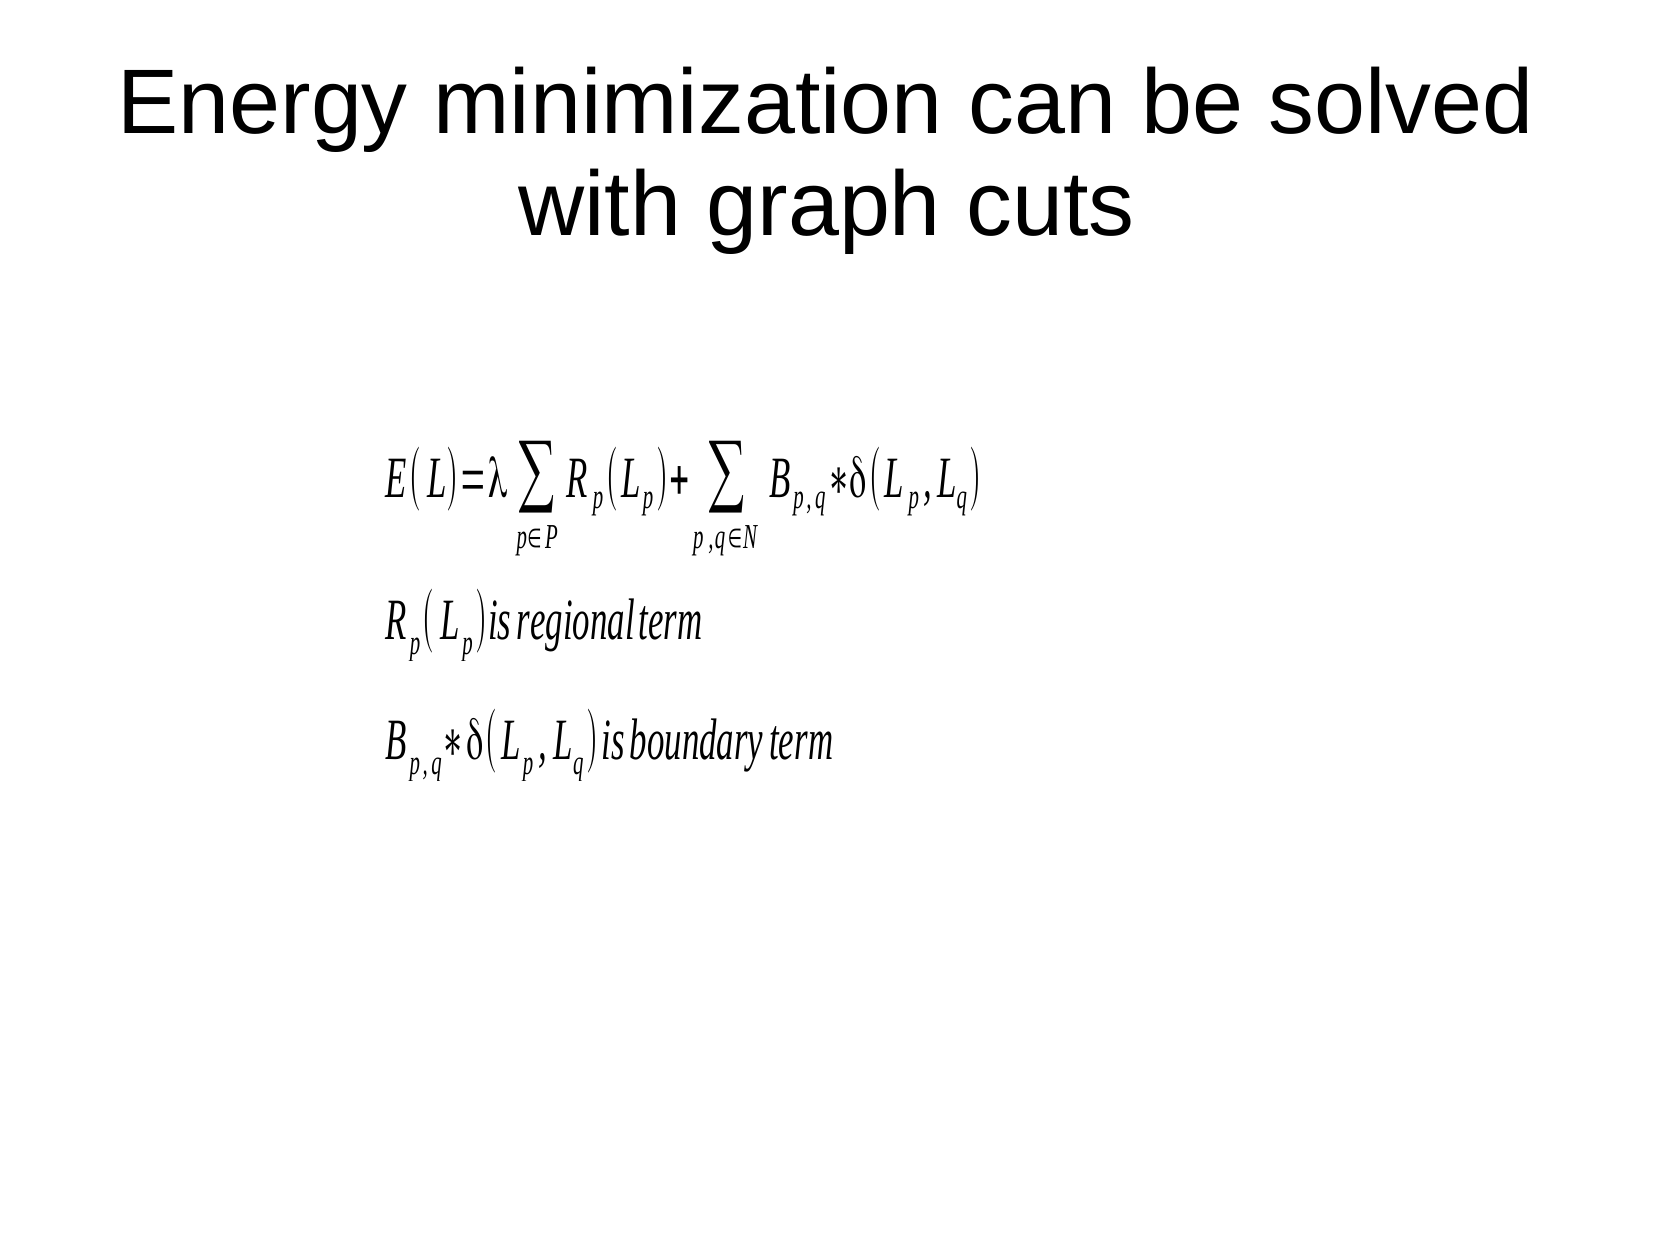

# Energy minimization can be solved with graph cuts